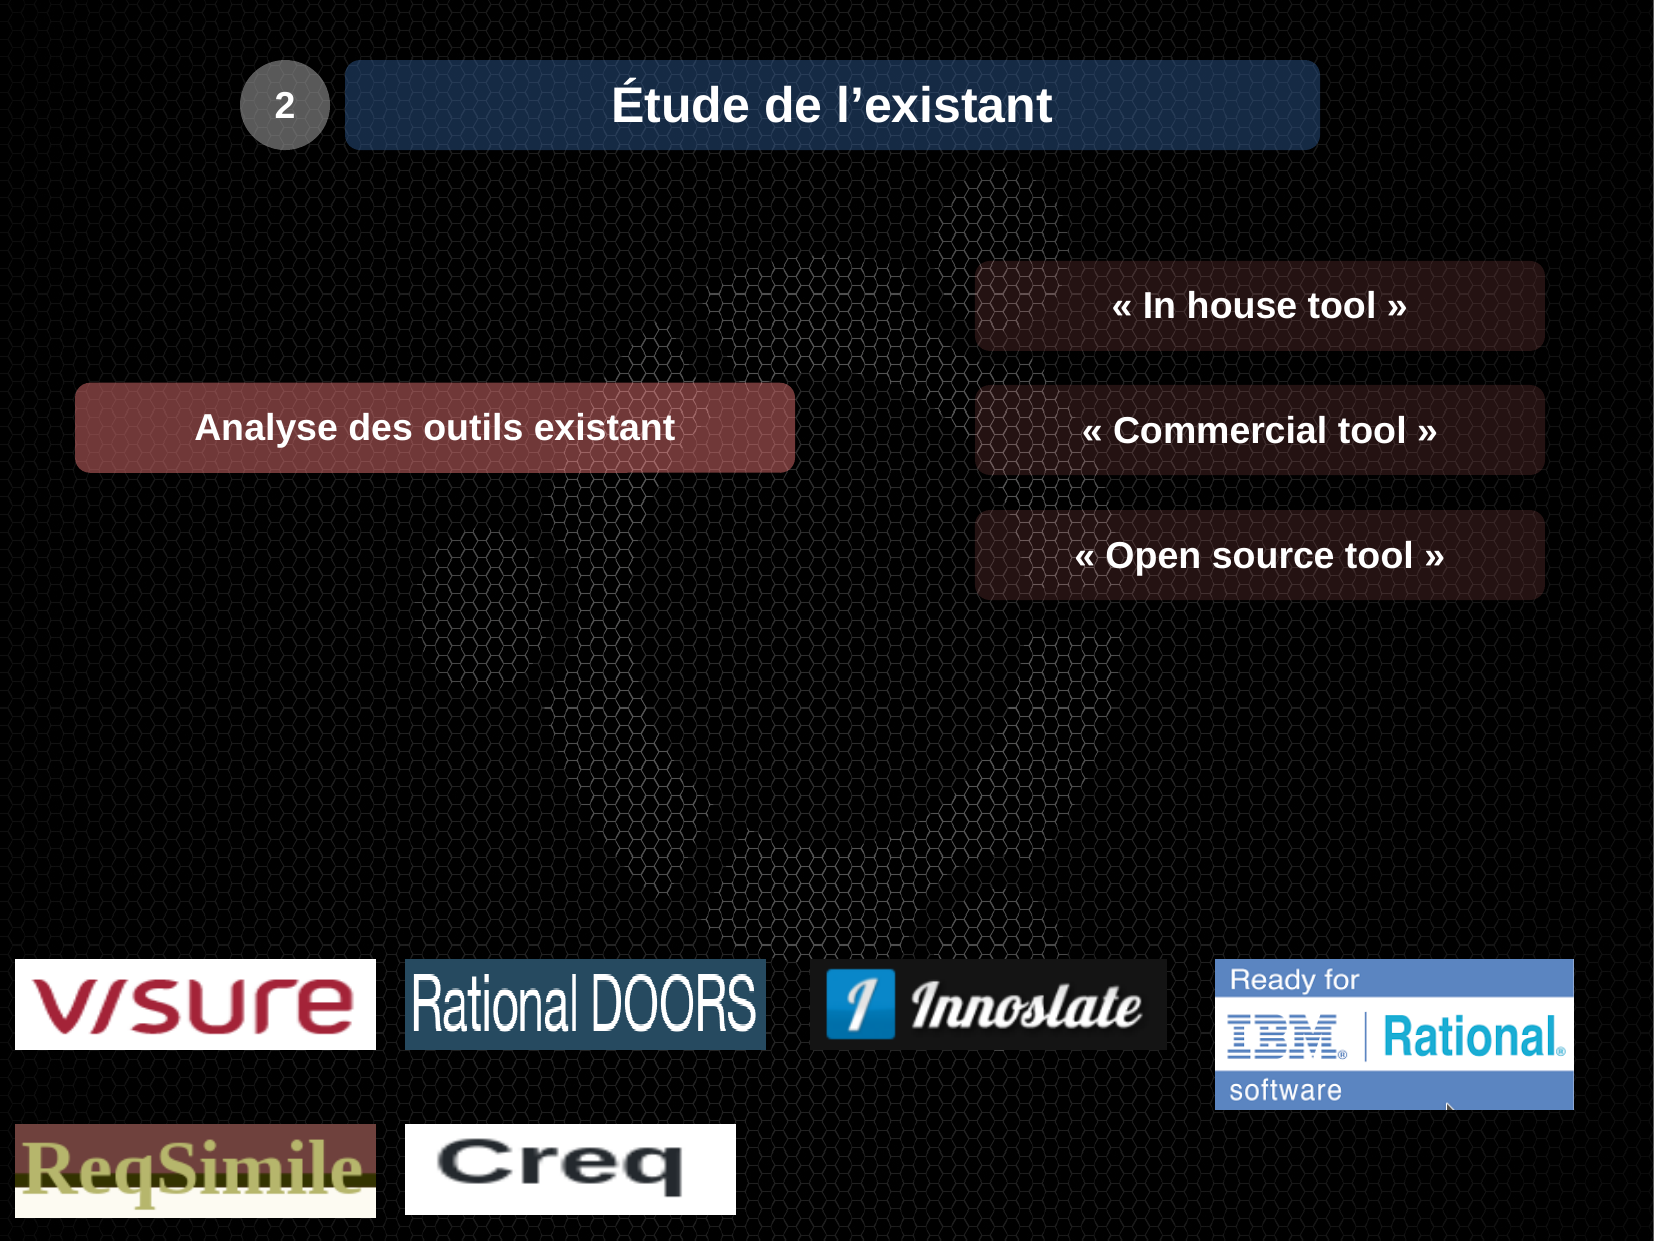

2
Étude de l’existant
« In house tool »
Analyse des outils existant
« Commercial tool »
« Open source tool »